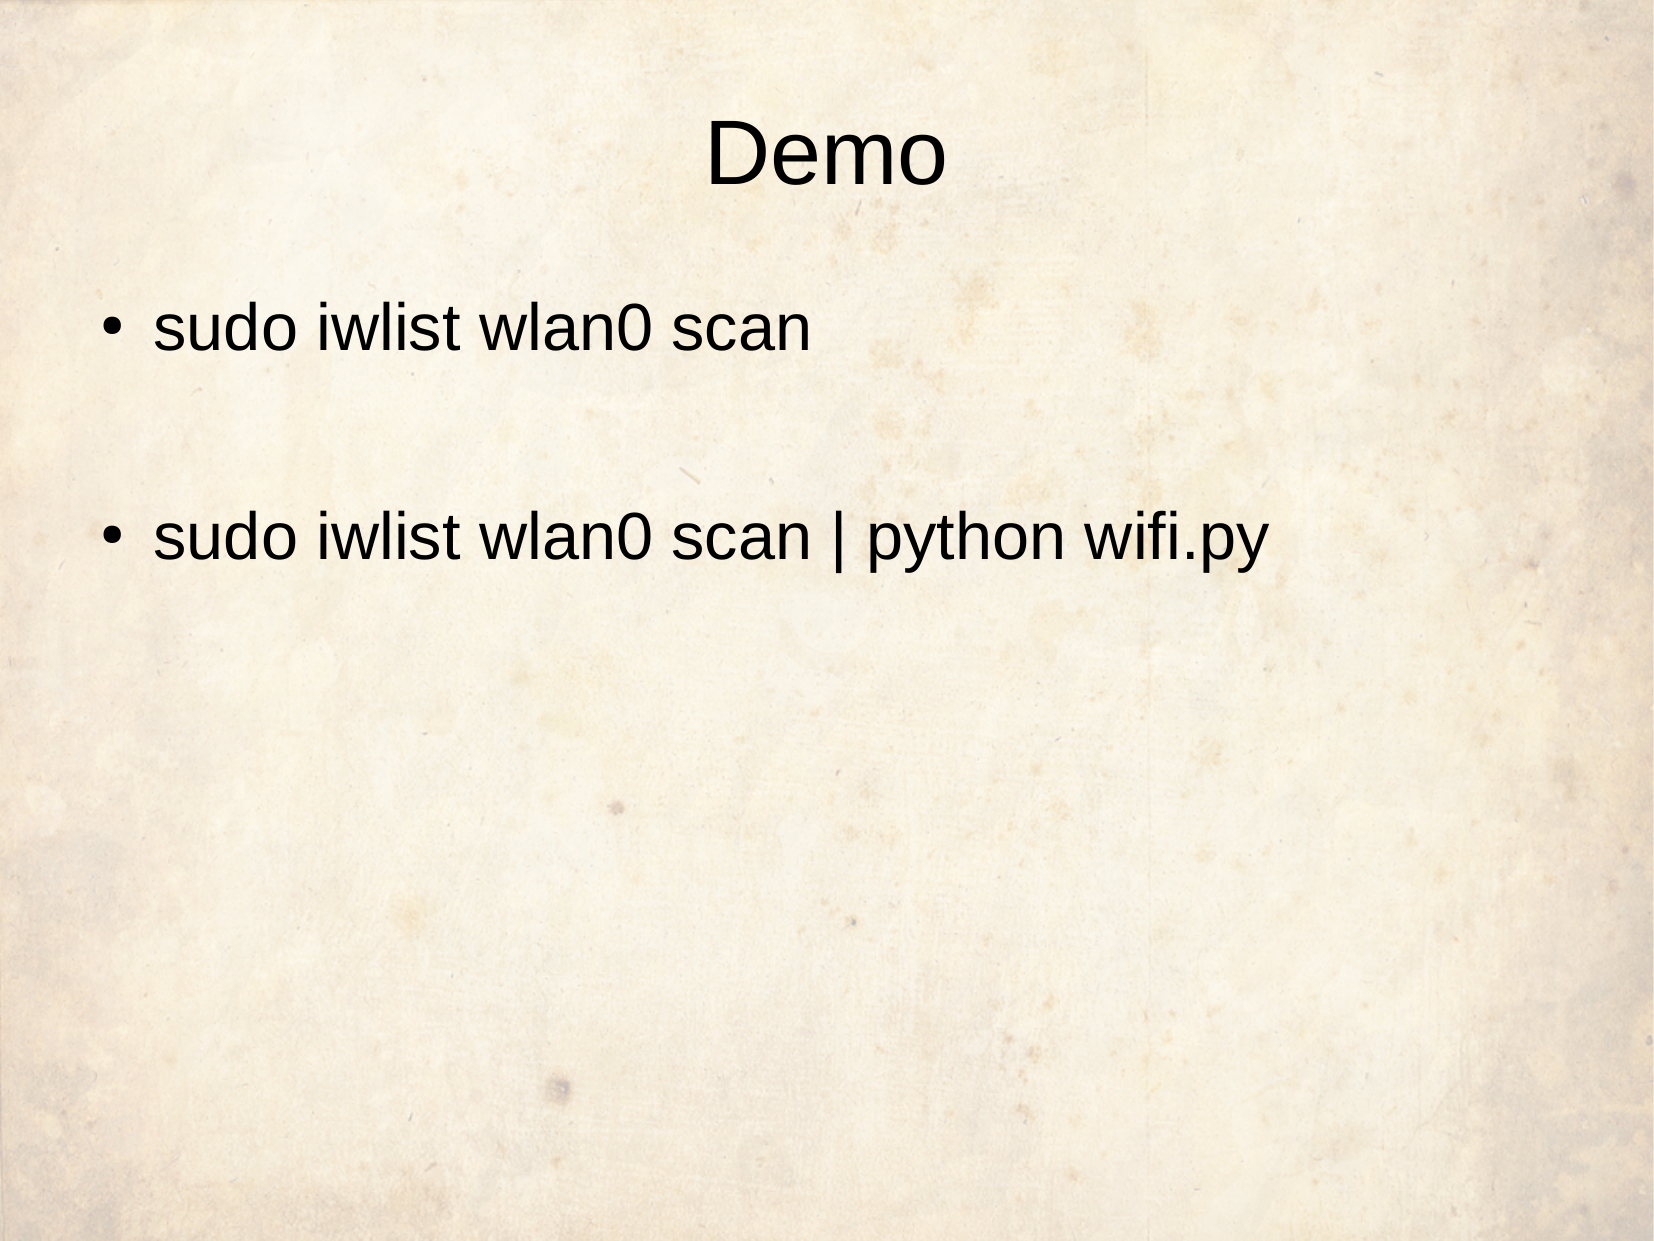

# Demo
sudo iwlist wlan0 scan
sudo iwlist wlan0 scan | python wifi.py